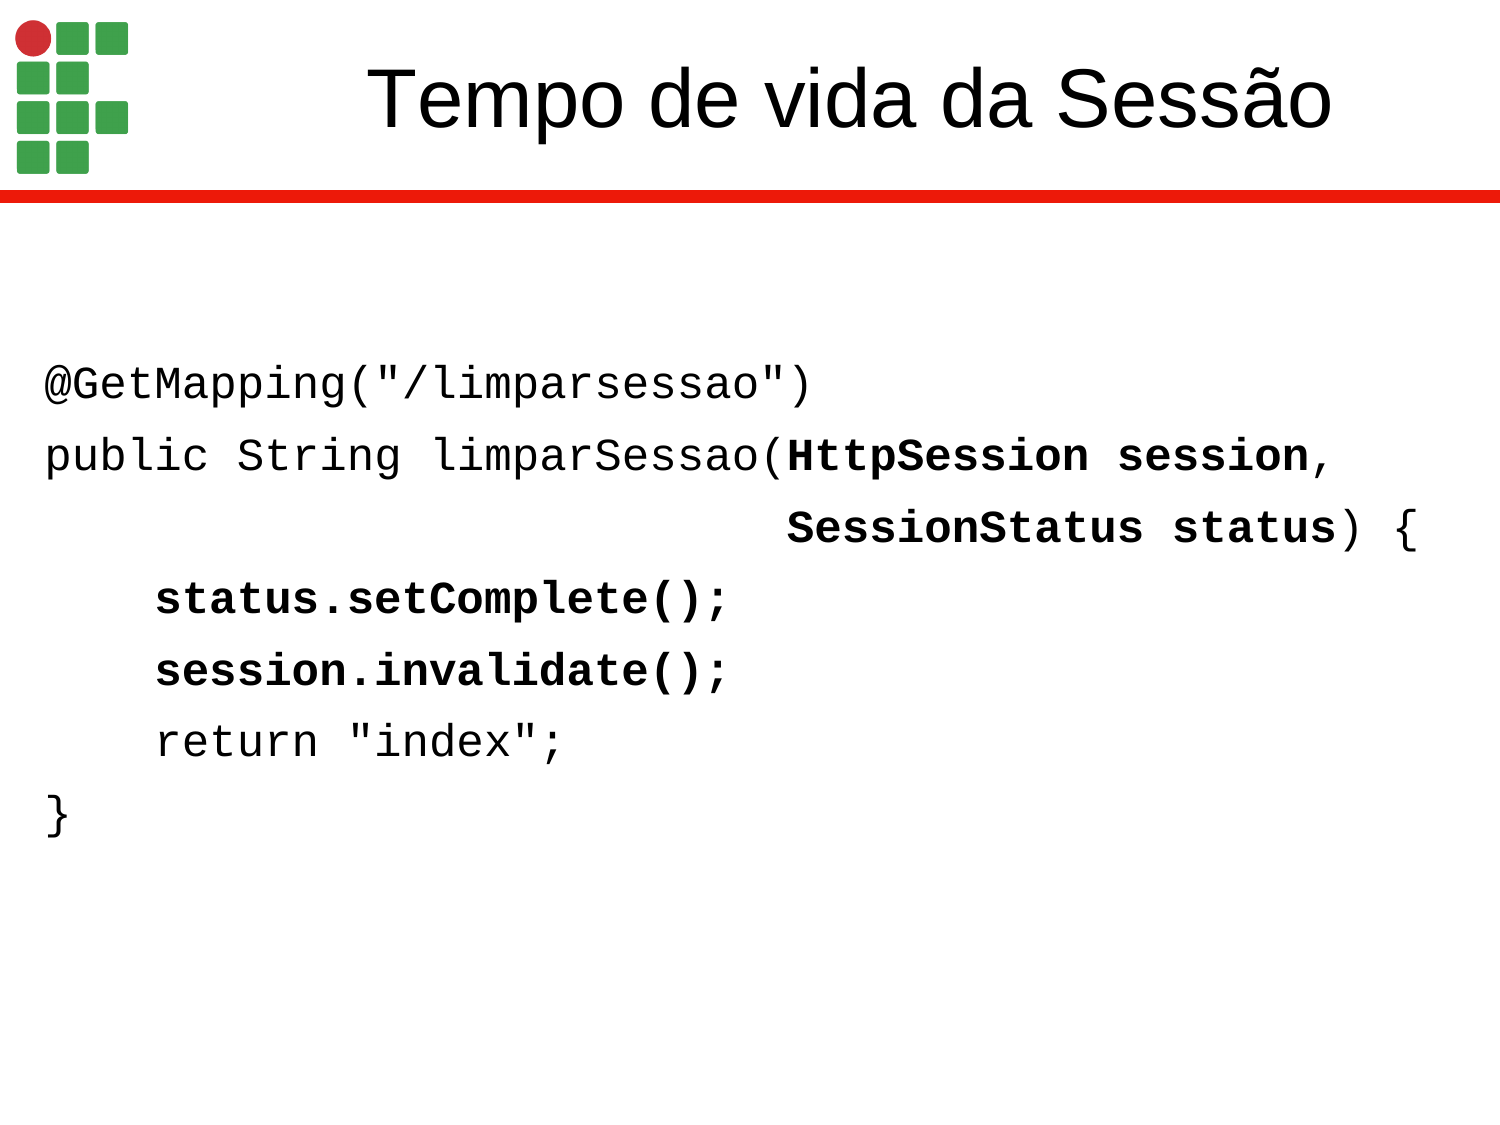

# Tempo de vida da Sessão
@GetMapping("/limparsessao")
public String limparSessao(HttpSession session,
 SessionStatus status) {
 status.setComplete();
 session.invalidate();
 return "index";
}